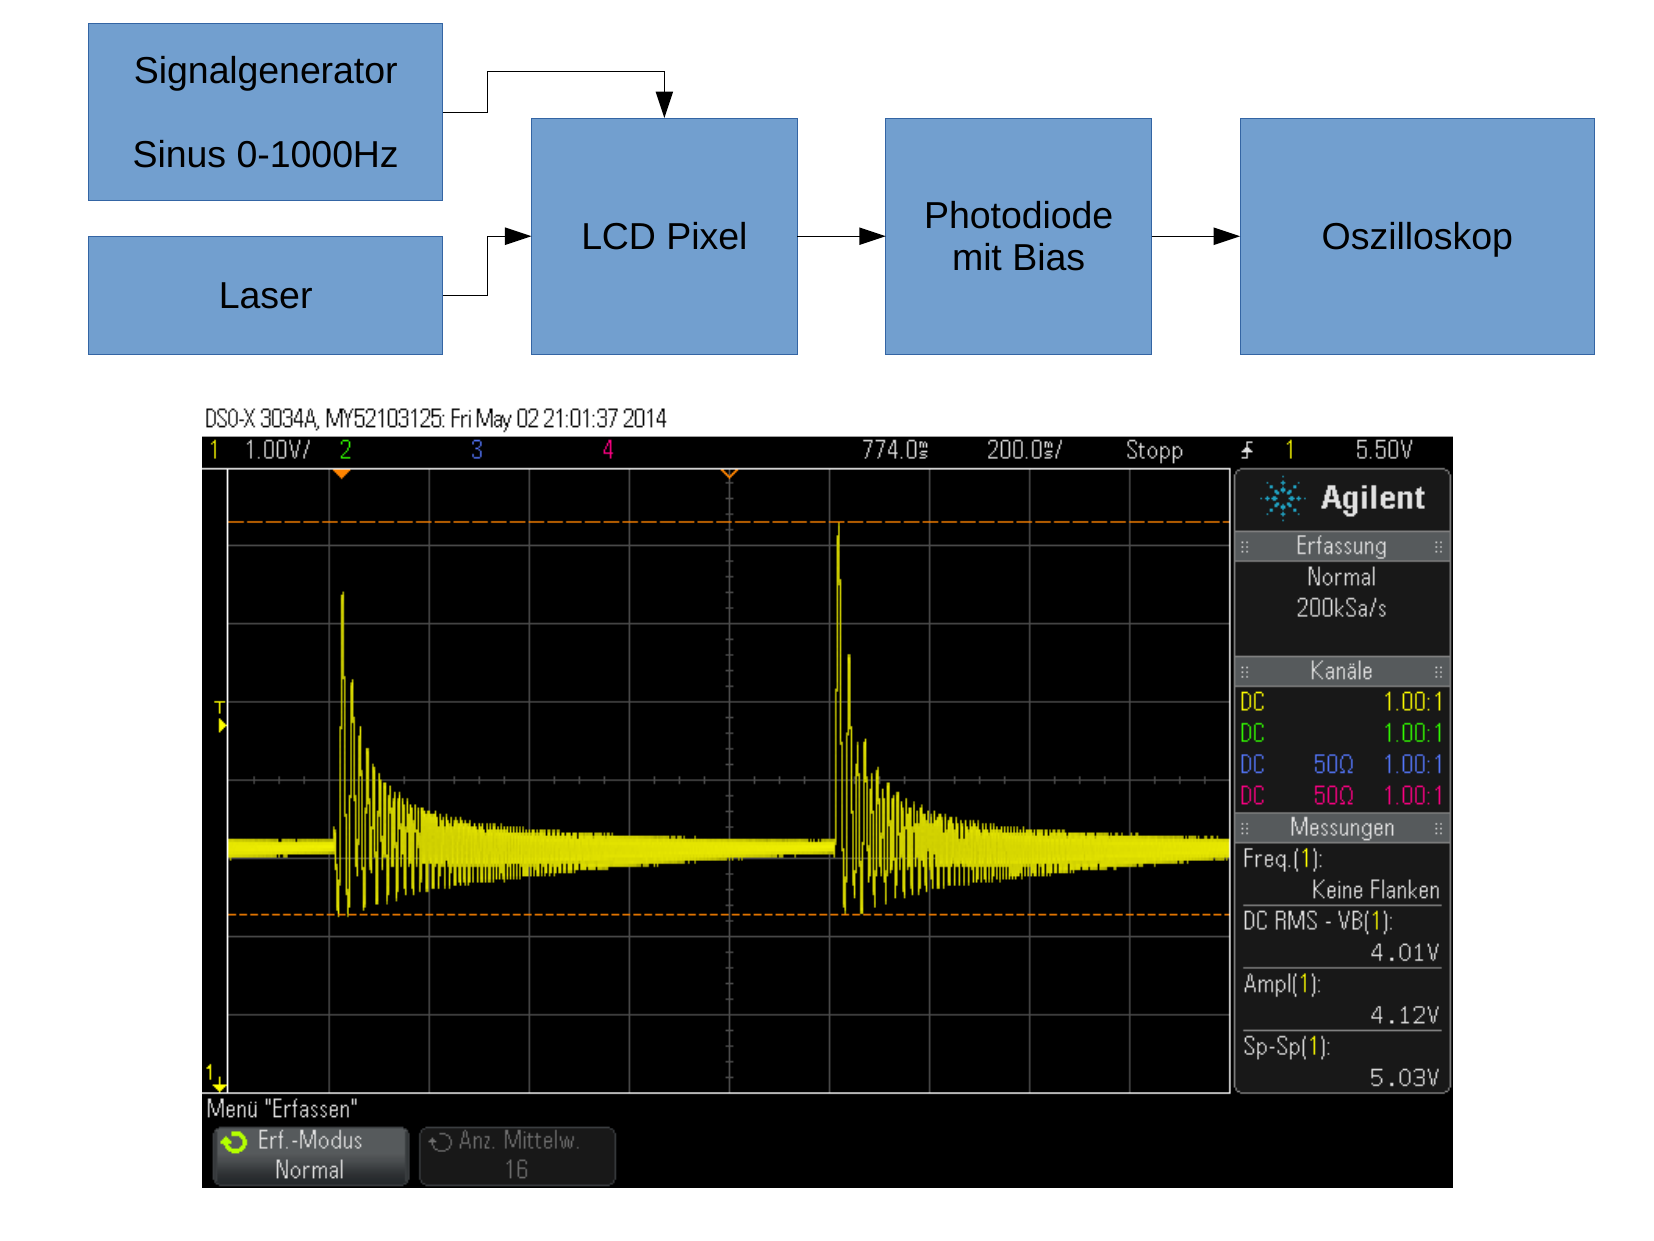

Signalgenerator
Sinus 0-1000Hz
LCD Pixel
Photodiode
mit Bias
Oszilloskop
Laser